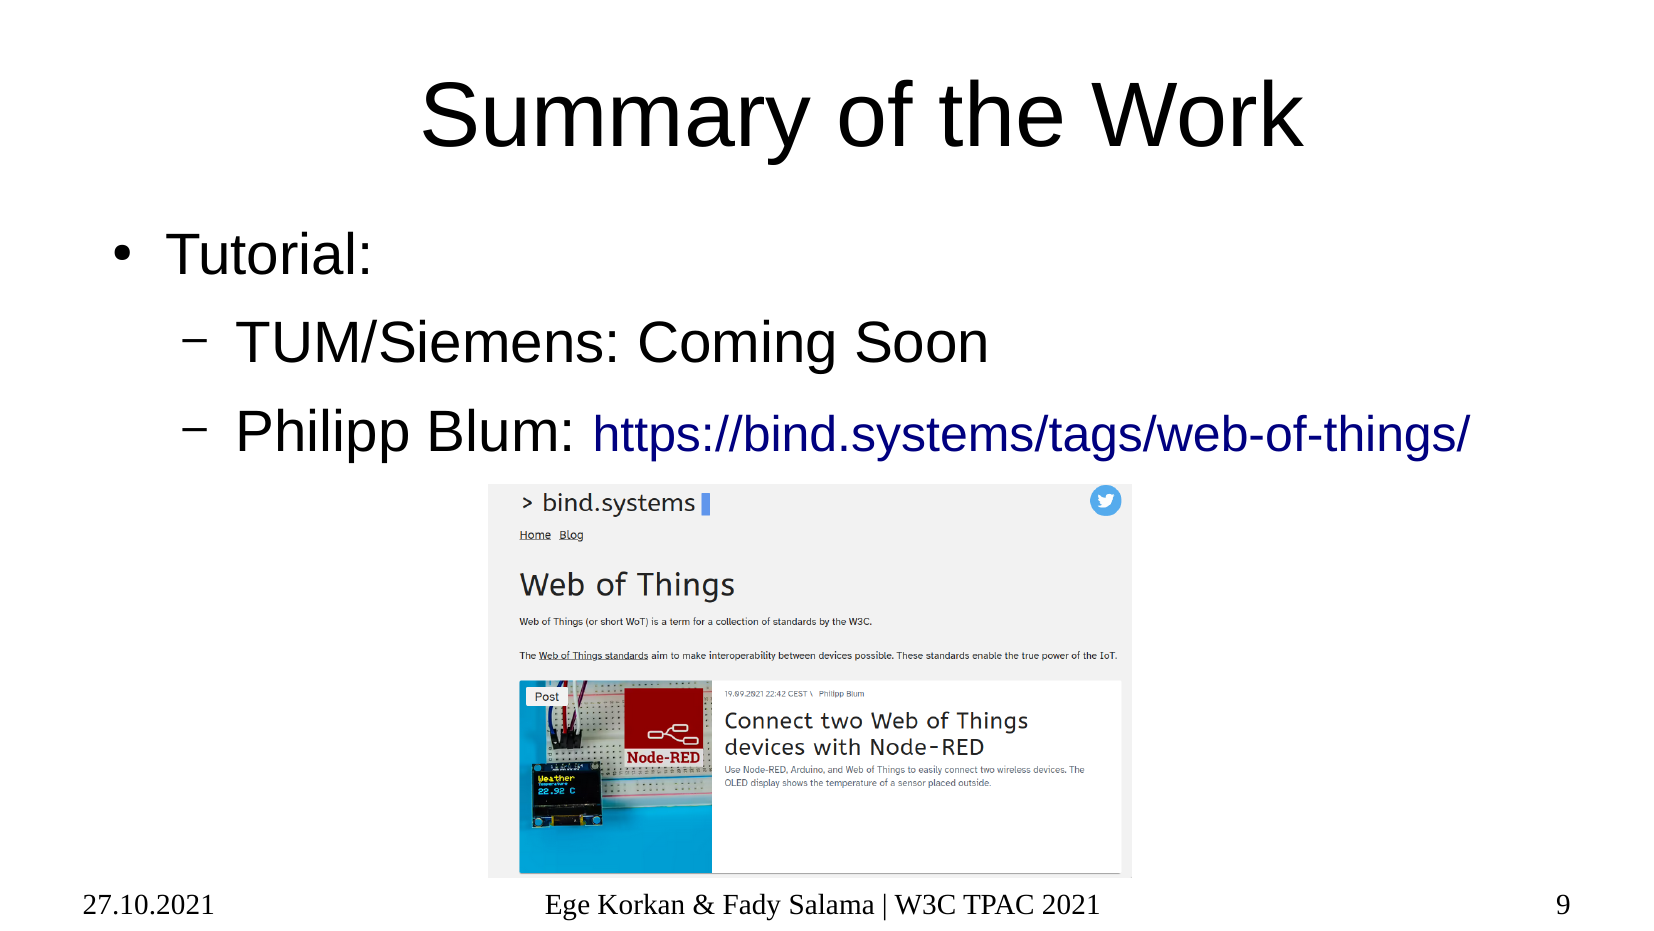

# Summary of the Work
Tutorial:
TUM/Siemens: Coming Soon
Philipp Blum: https://bind.systems/tags/web-of-things/
27.10.2021
Ege Korkan & Fady Salama | W3C TPAC 2021
9